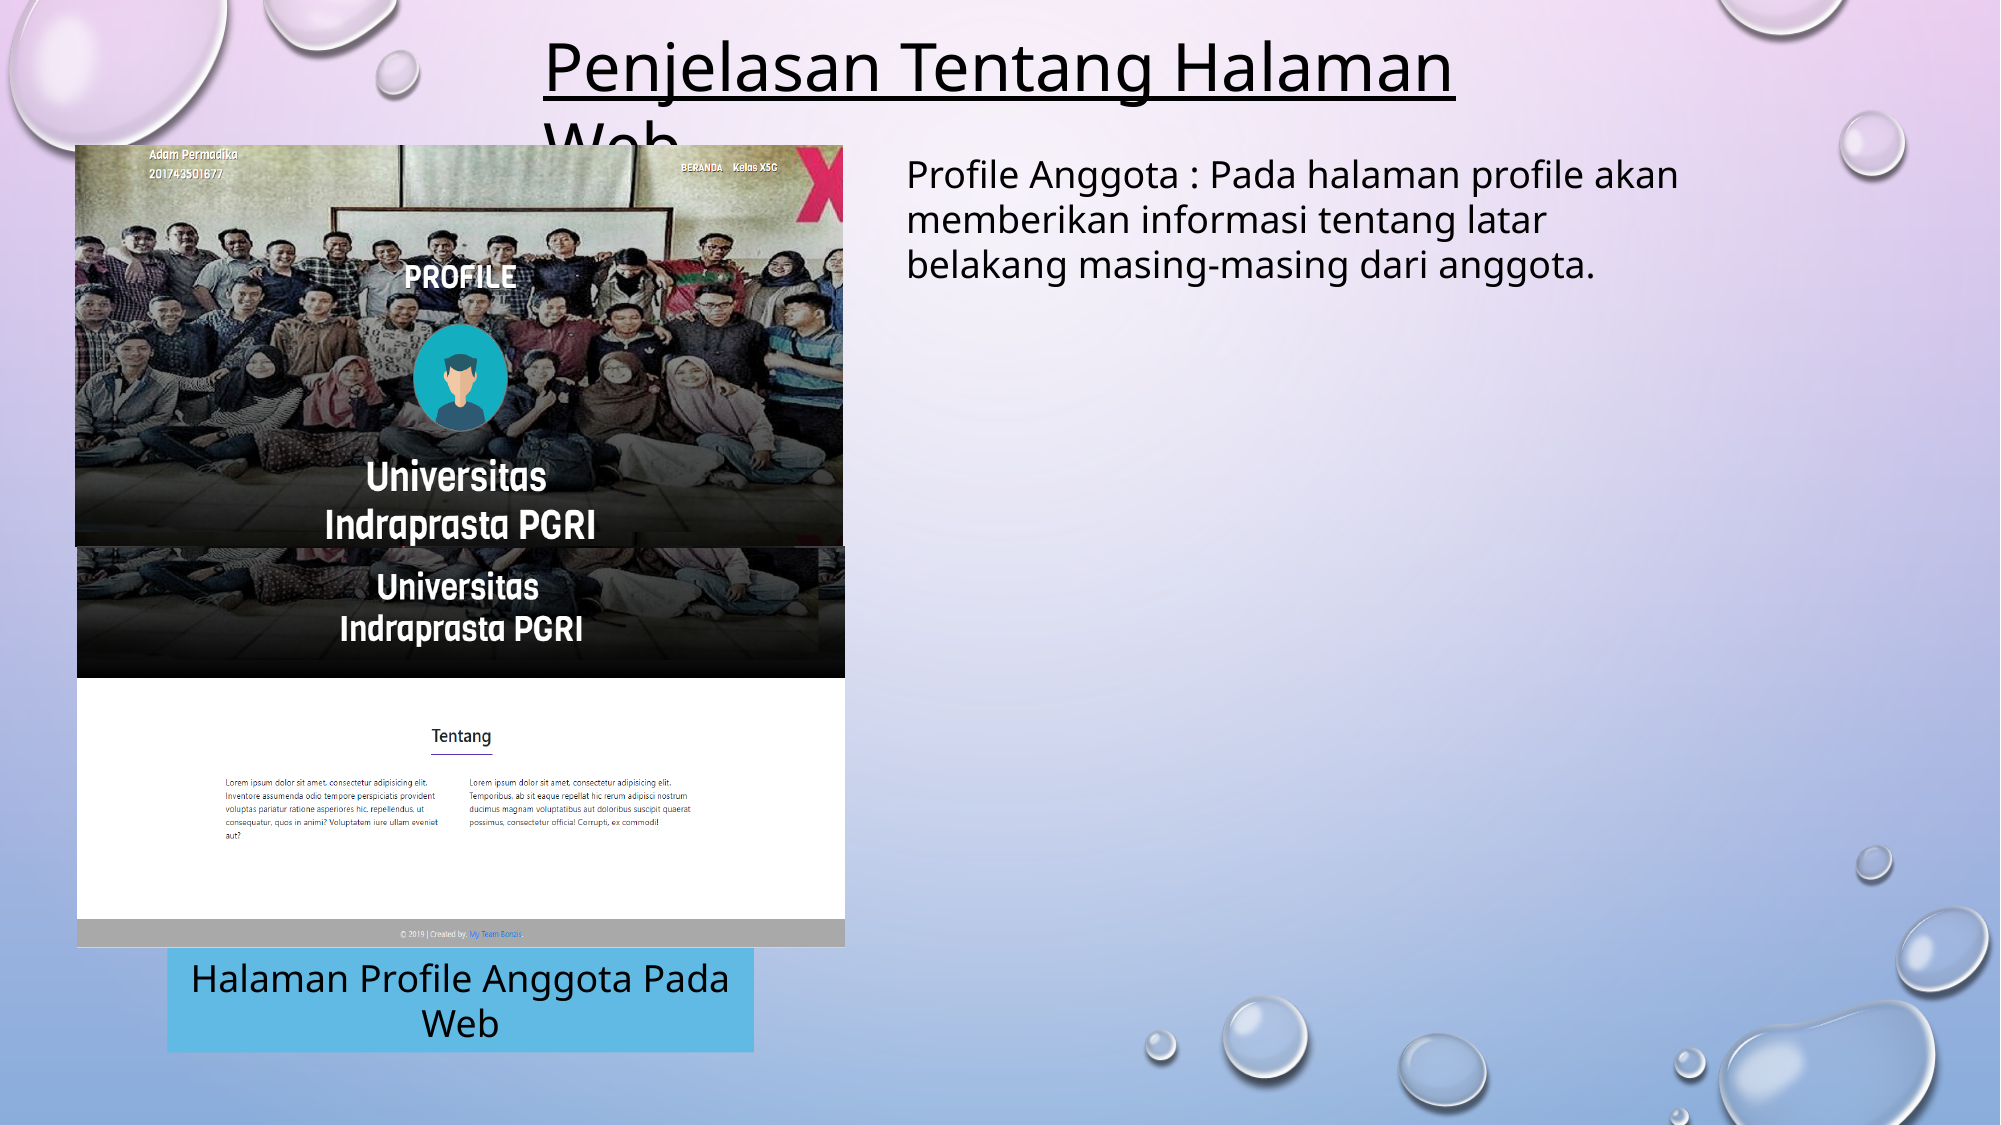

Penjelasan Tentang Halaman Web
Profile Anggota : Pada halaman profile akan memberikan informasi tentang latar belakang masing-masing dari anggota.
Halaman Profile Anggota Pada Web